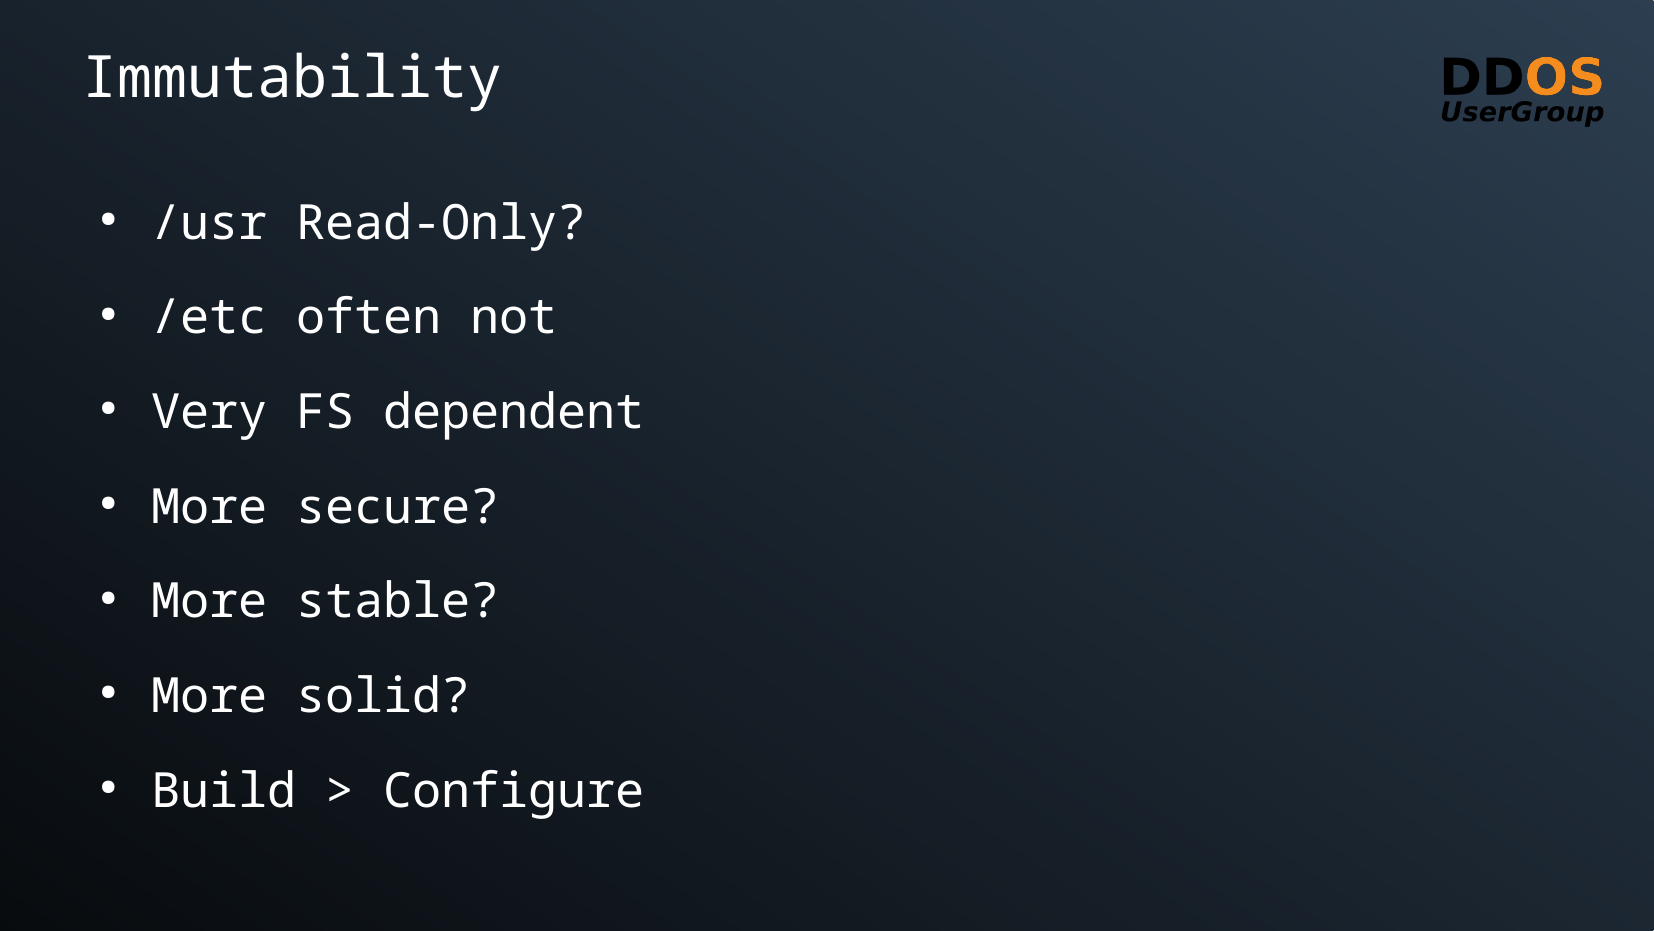

# Immutability
/usr Read-Only?
/etc often not
Very FS dependent
More secure?
More stable?
More solid?
Build > Configure